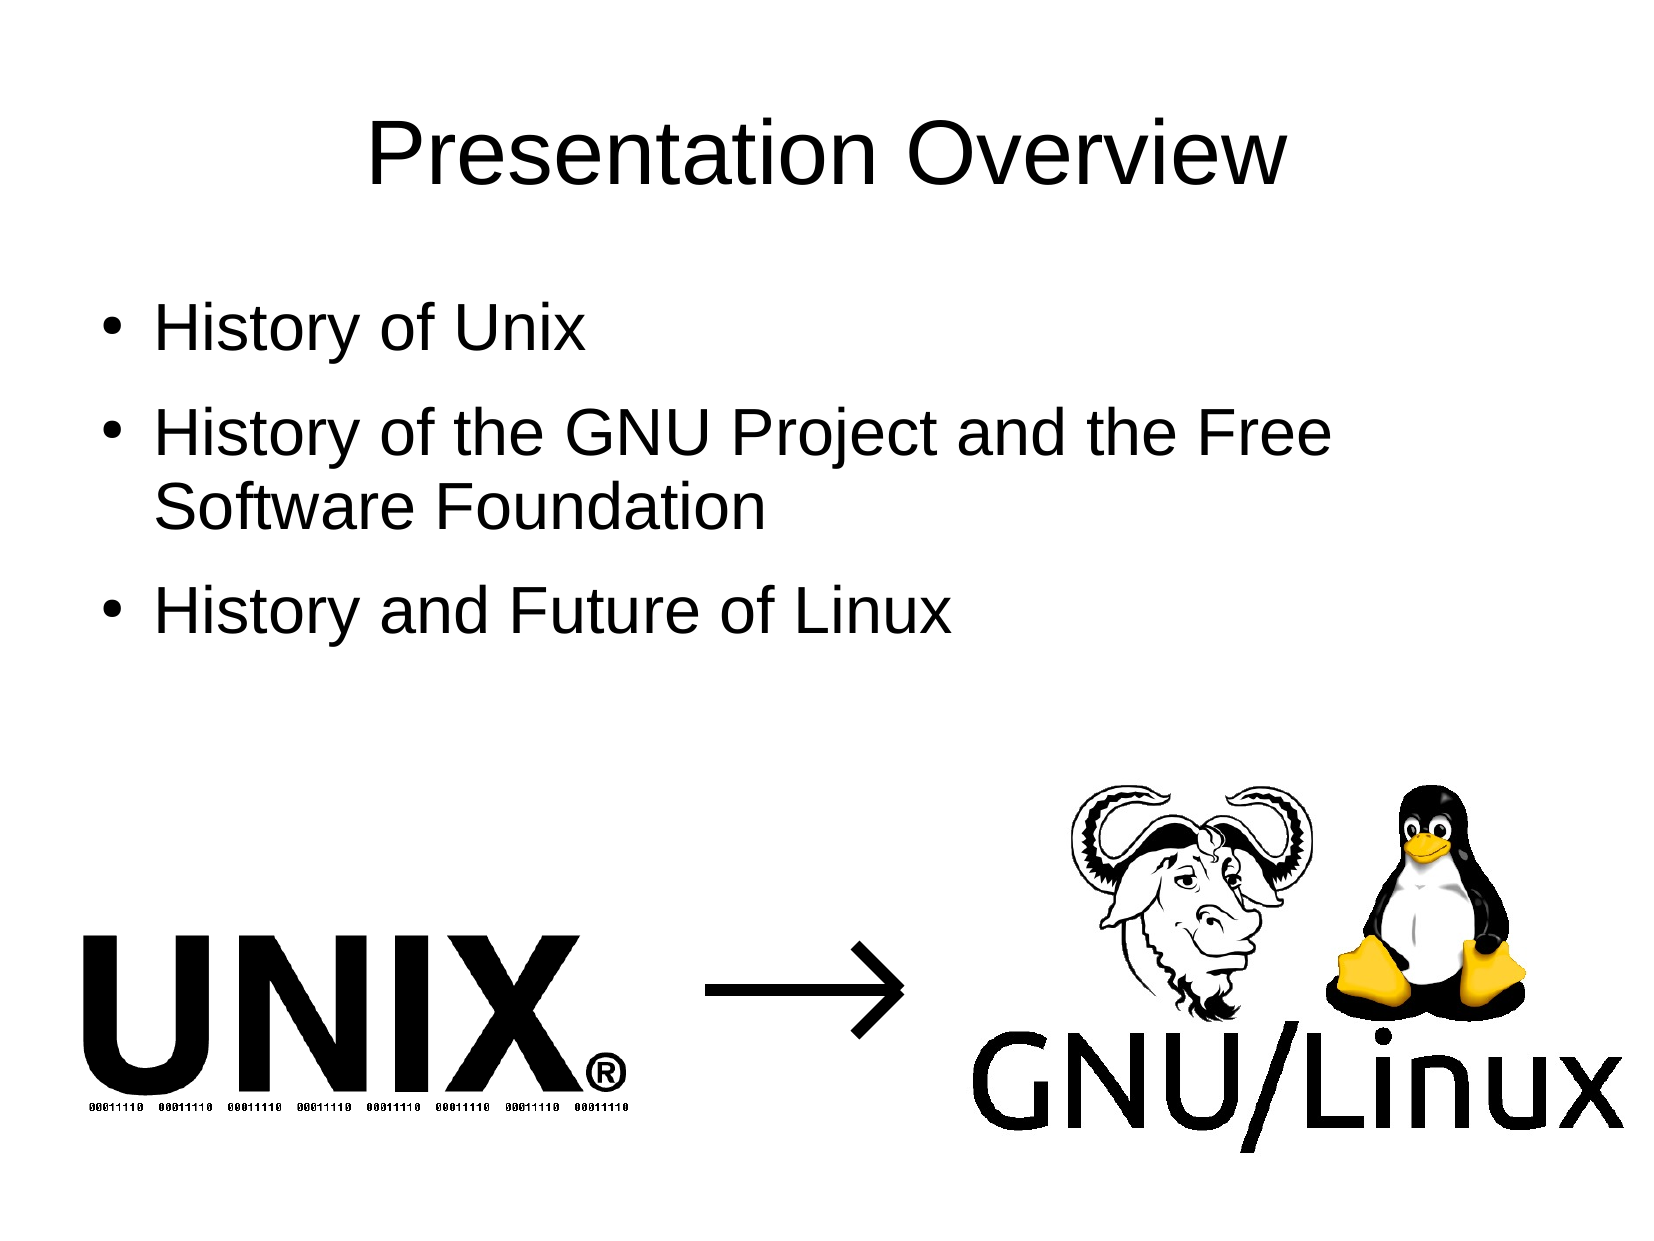

# Presentation Overview
History of Unix
History of the GNU Project and the Free Software Foundation
History and Future of Linux